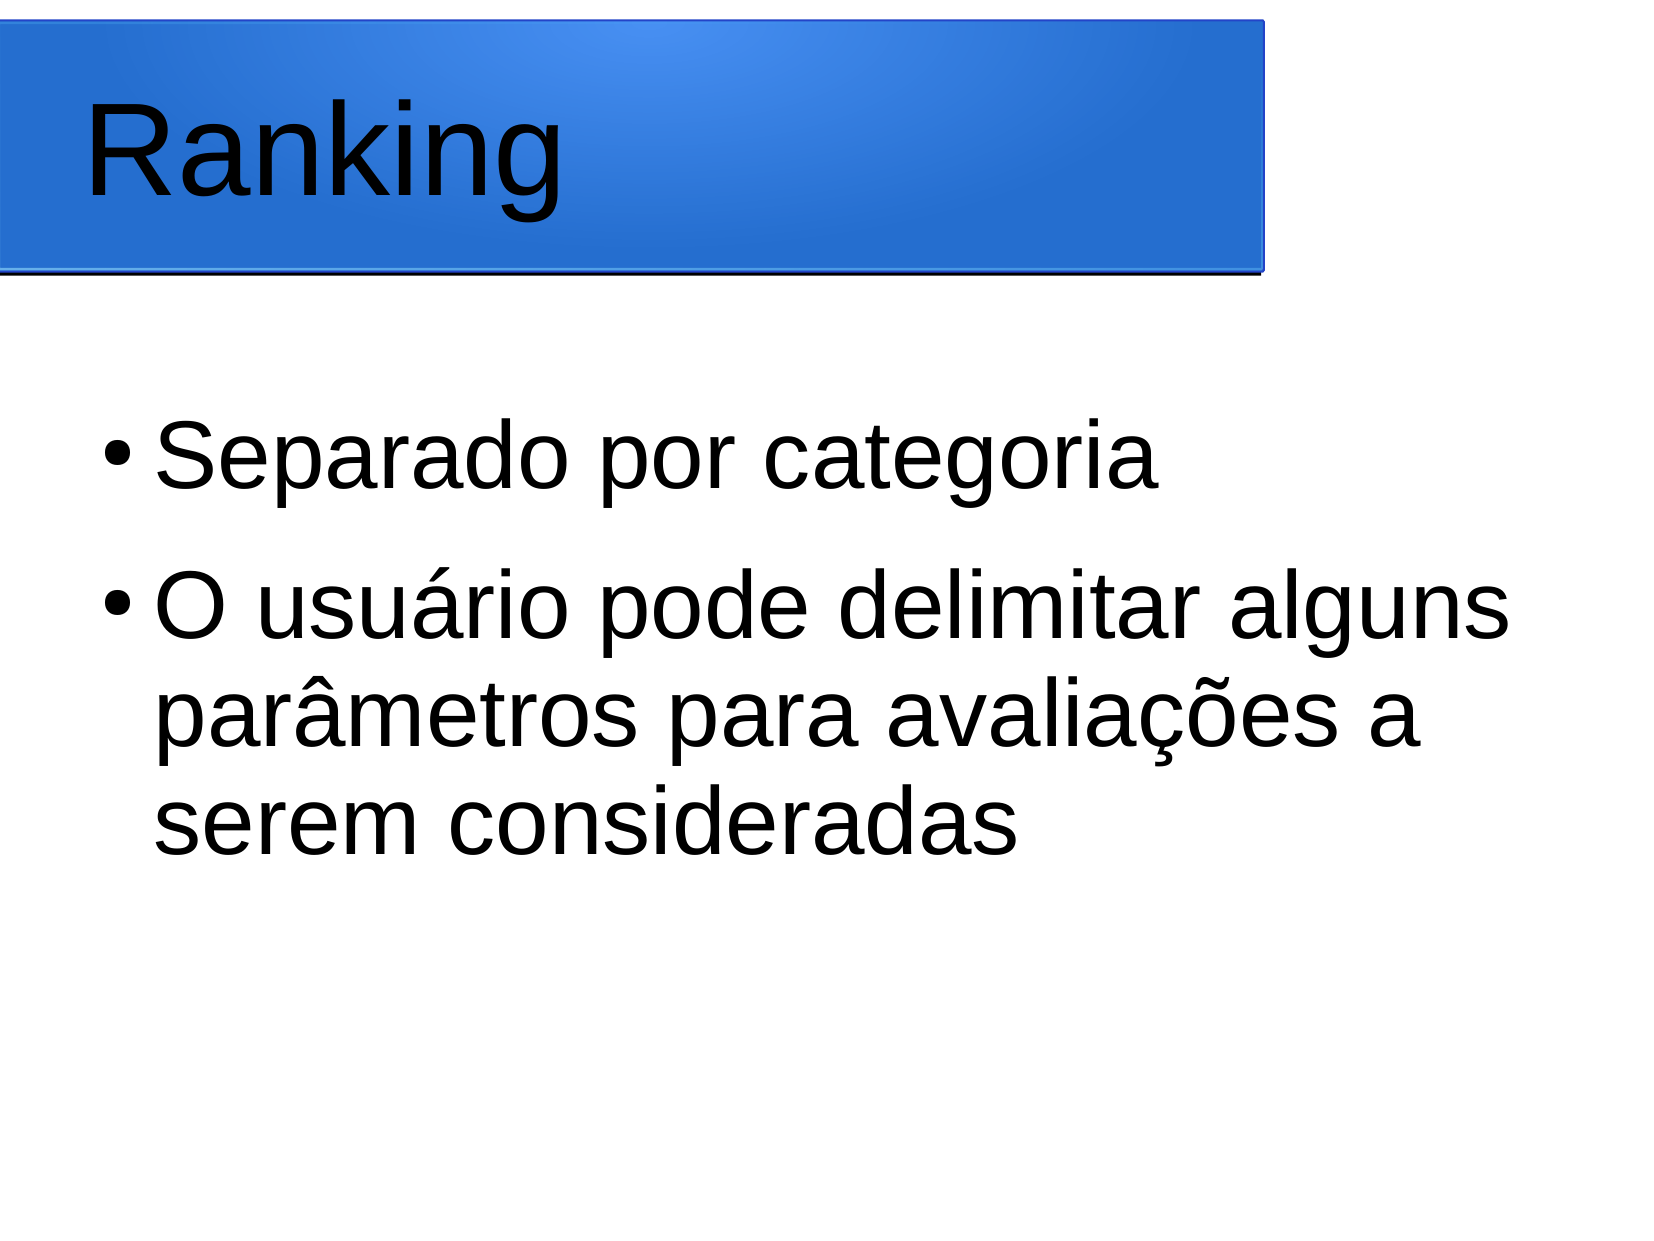

# Ranking
Separado por categoria
O usuário pode delimitar alguns parâmetros para avaliações a serem consideradas